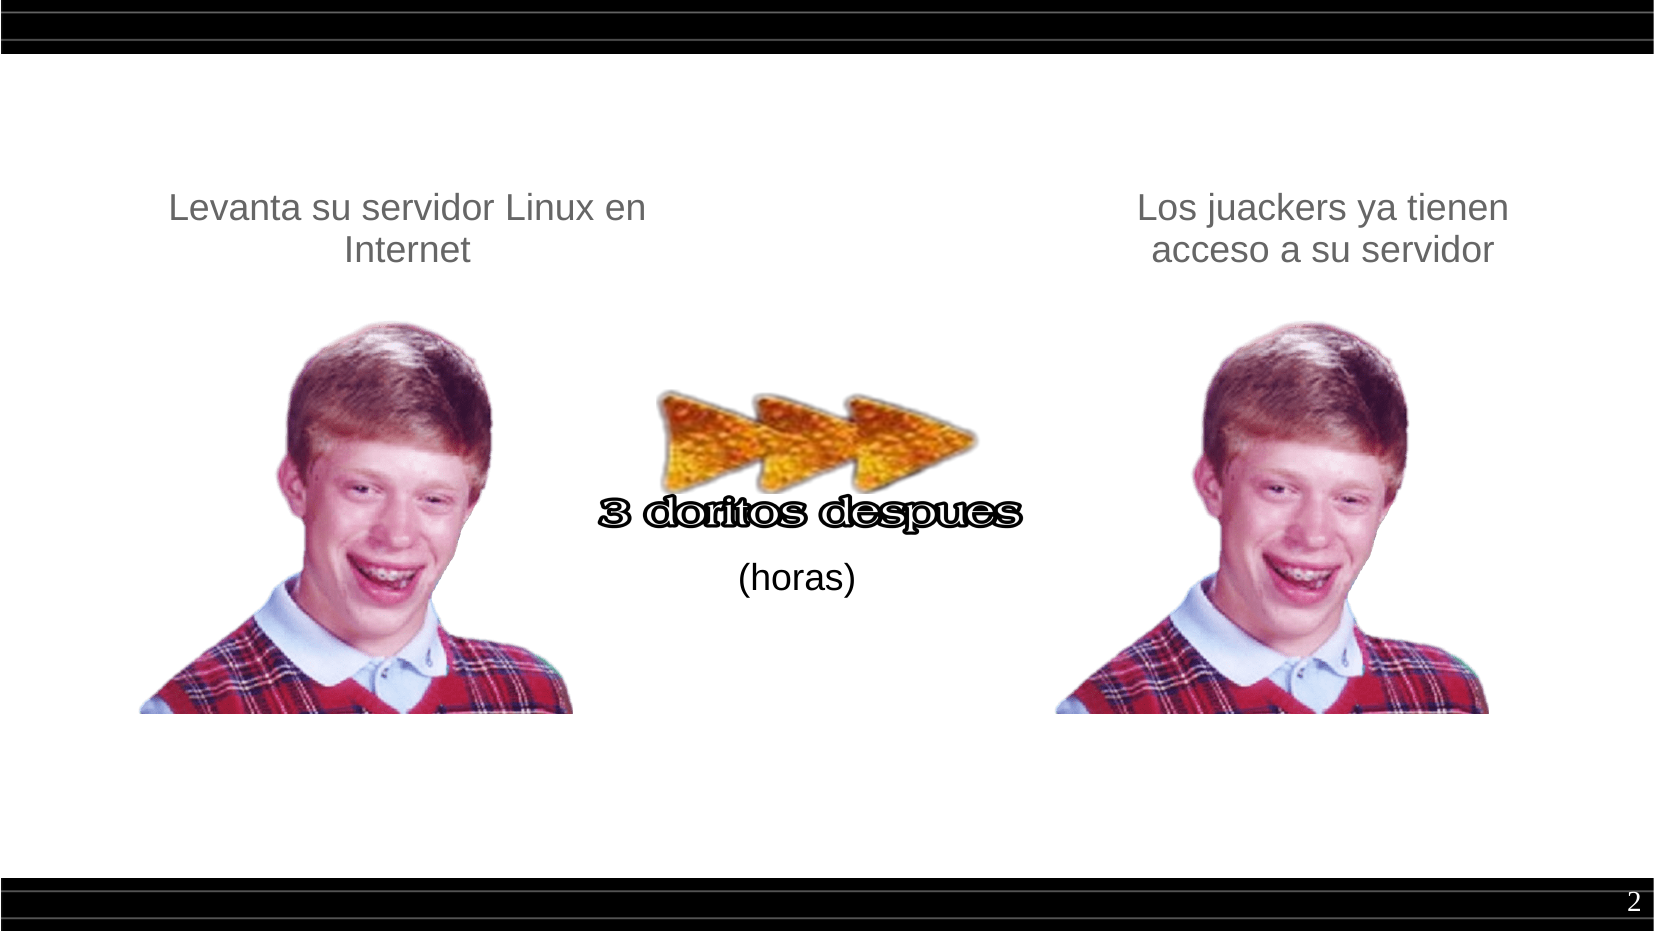

Levanta su servidor Linux en Internet
Los juackers ya tienen acceso a su servidor
(horas)